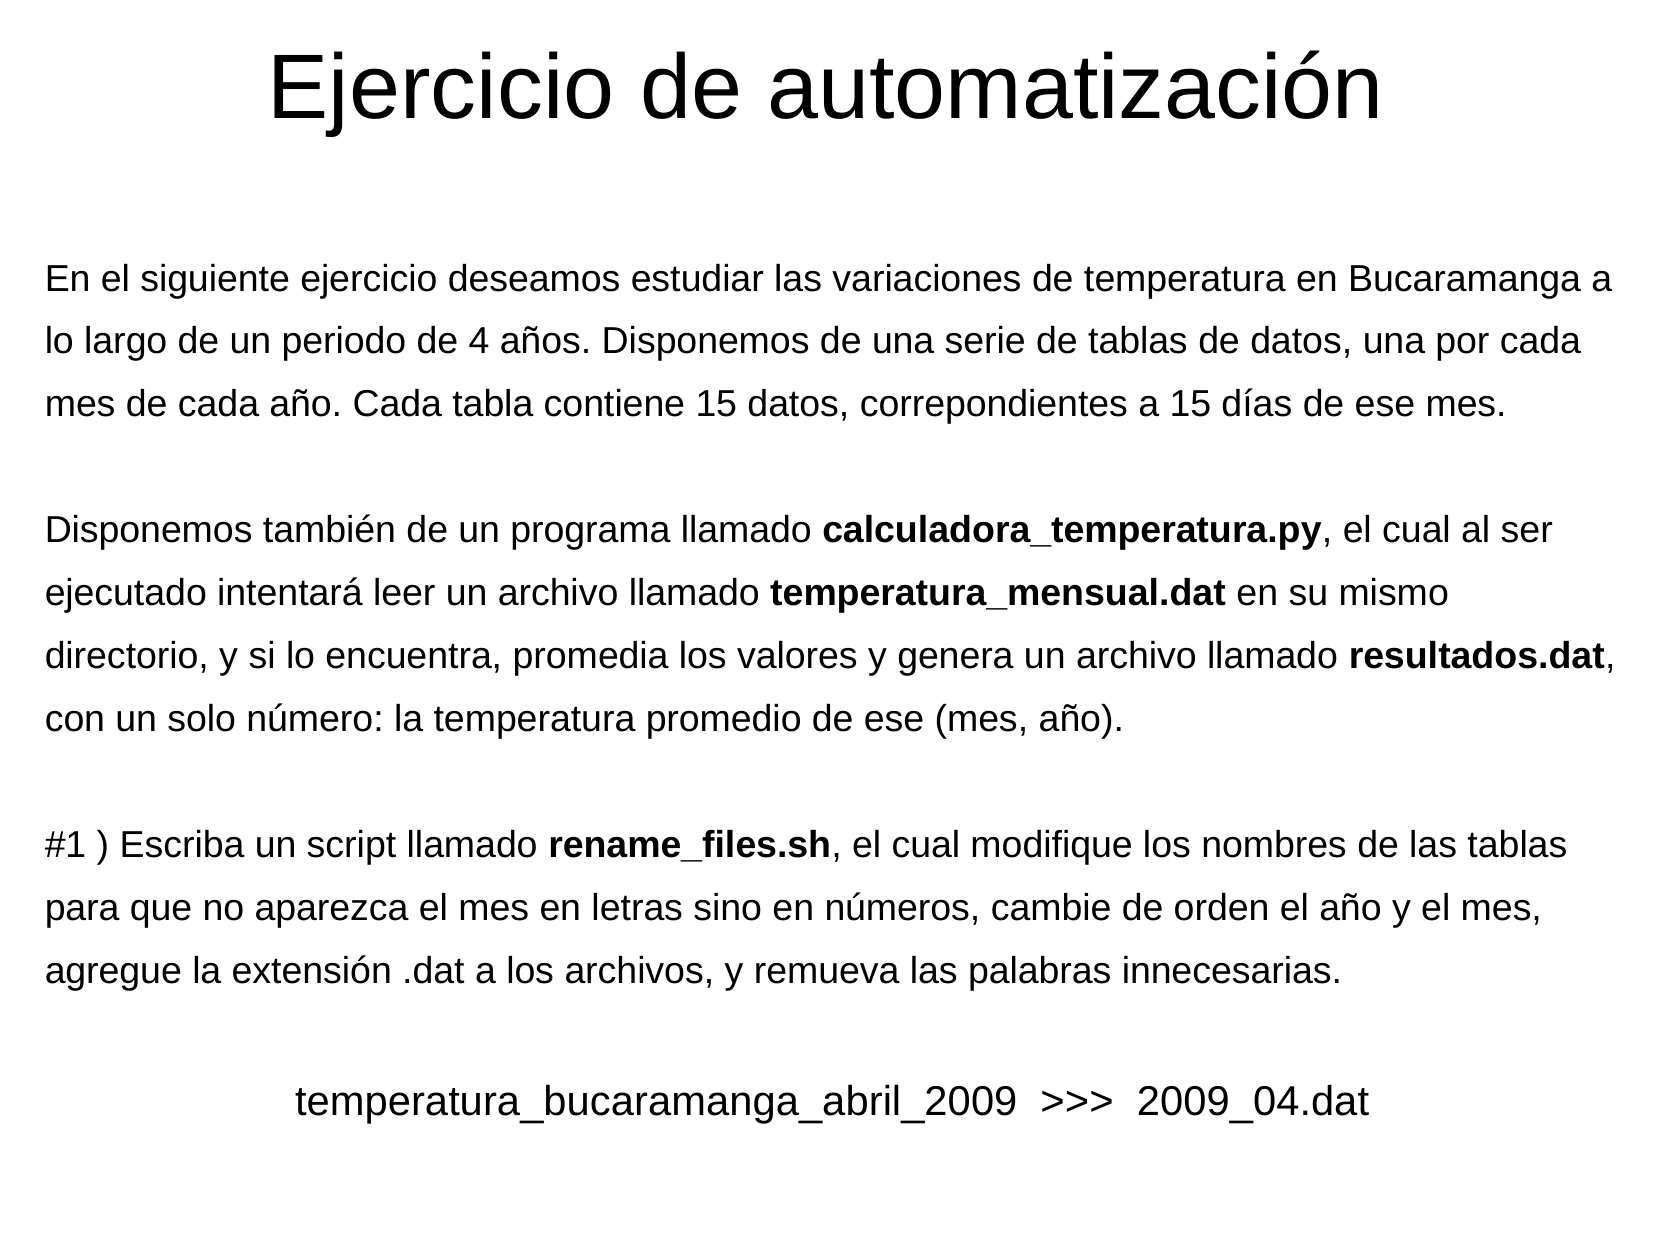

# Ejercicio de automatización
En el siguiente ejercicio deseamos estudiar las variaciones de temperatura en Bucaramanga a lo largo de un periodo de 4 años. Disponemos de una serie de tablas de datos, una por cada mes de cada año. Cada tabla contiene 15 datos, correpondientes a 15 días de ese mes.
Disponemos también de un programa llamado calculadora_temperatura.py, el cual al ser ejecutado intentará leer un archivo llamado temperatura_mensual.dat en su mismo directorio, y si lo encuentra, promedia los valores y genera un archivo llamado resultados.dat, con un solo número: la temperatura promedio de ese (mes, año).
#1 ) Escriba un script llamado rename_files.sh, el cual modifique los nombres de las tablas para que no aparezca el mes en letras sino en números, cambie de orden el año y el mes, agregue la extensión .dat a los archivos, y remueva las palabras innecesarias.
temperatura_bucaramanga_abril_2009 >>> 2009_04.dat